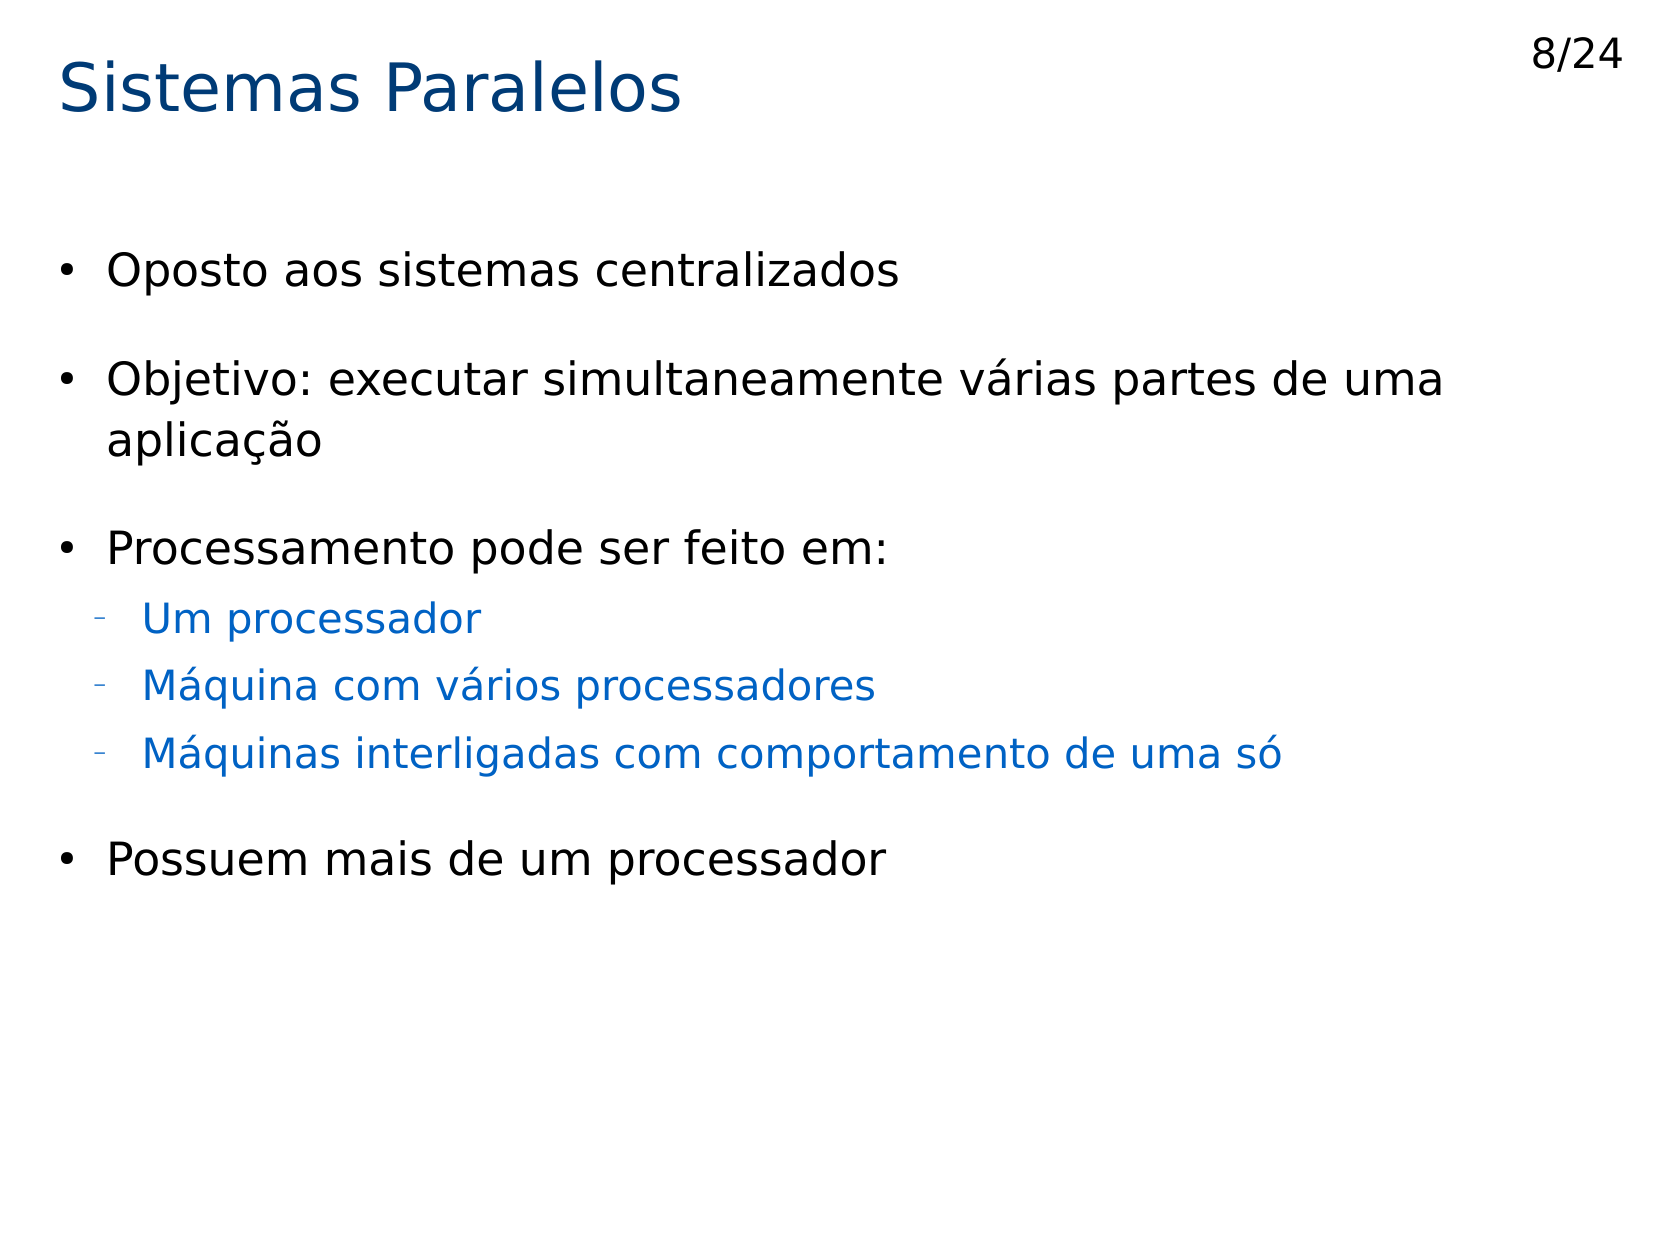

# Sistemas Paralelos
8
Oposto aos sistemas centralizados
Objetivo: executar simultaneamente várias partes de uma aplicação
Processamento pode ser feito em:
Um processador
Máquina com vários processadores
Máquinas interligadas com comportamento de uma só
Possuem mais de um processador